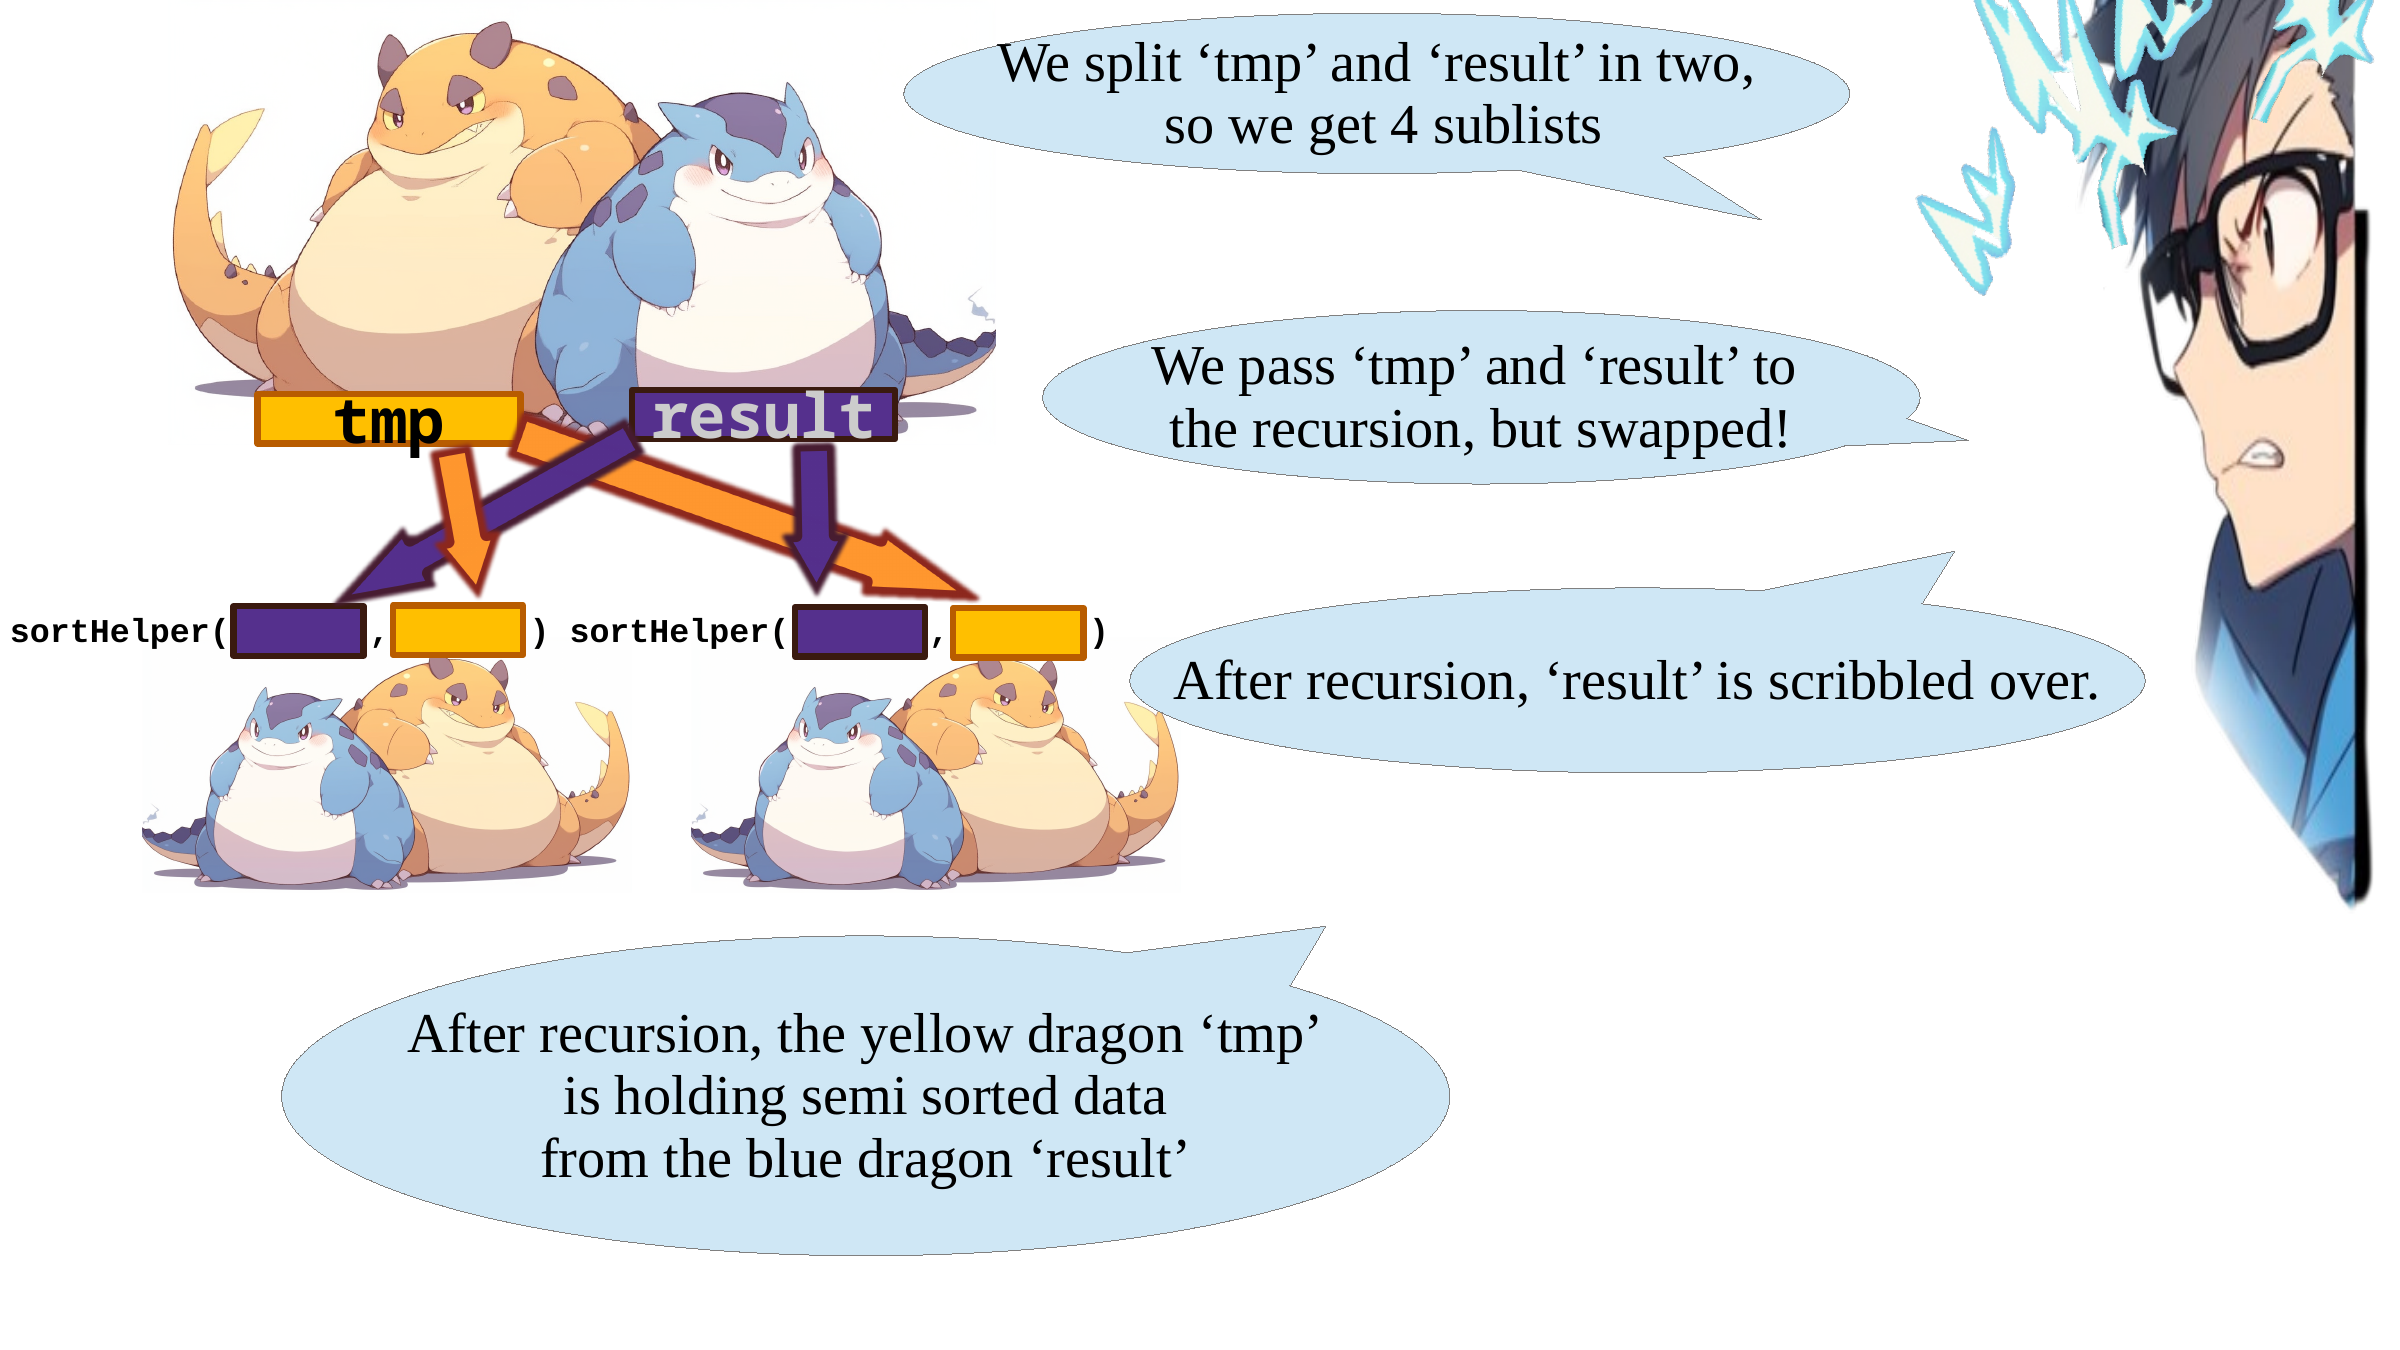

We split ‘tmp’ and ‘result’ in two,
 so we get 4 sublists
We pass ‘tmp’ and ‘result’ to
the recursion, but swapped!
result
tmp
After recursion, ‘result’ is scribbled over.
sortHelper( , ) sortHelper( , )
After recursion, the yellow dragon ‘tmp’
is holding semi sorted data
from the blue dragon ‘result’